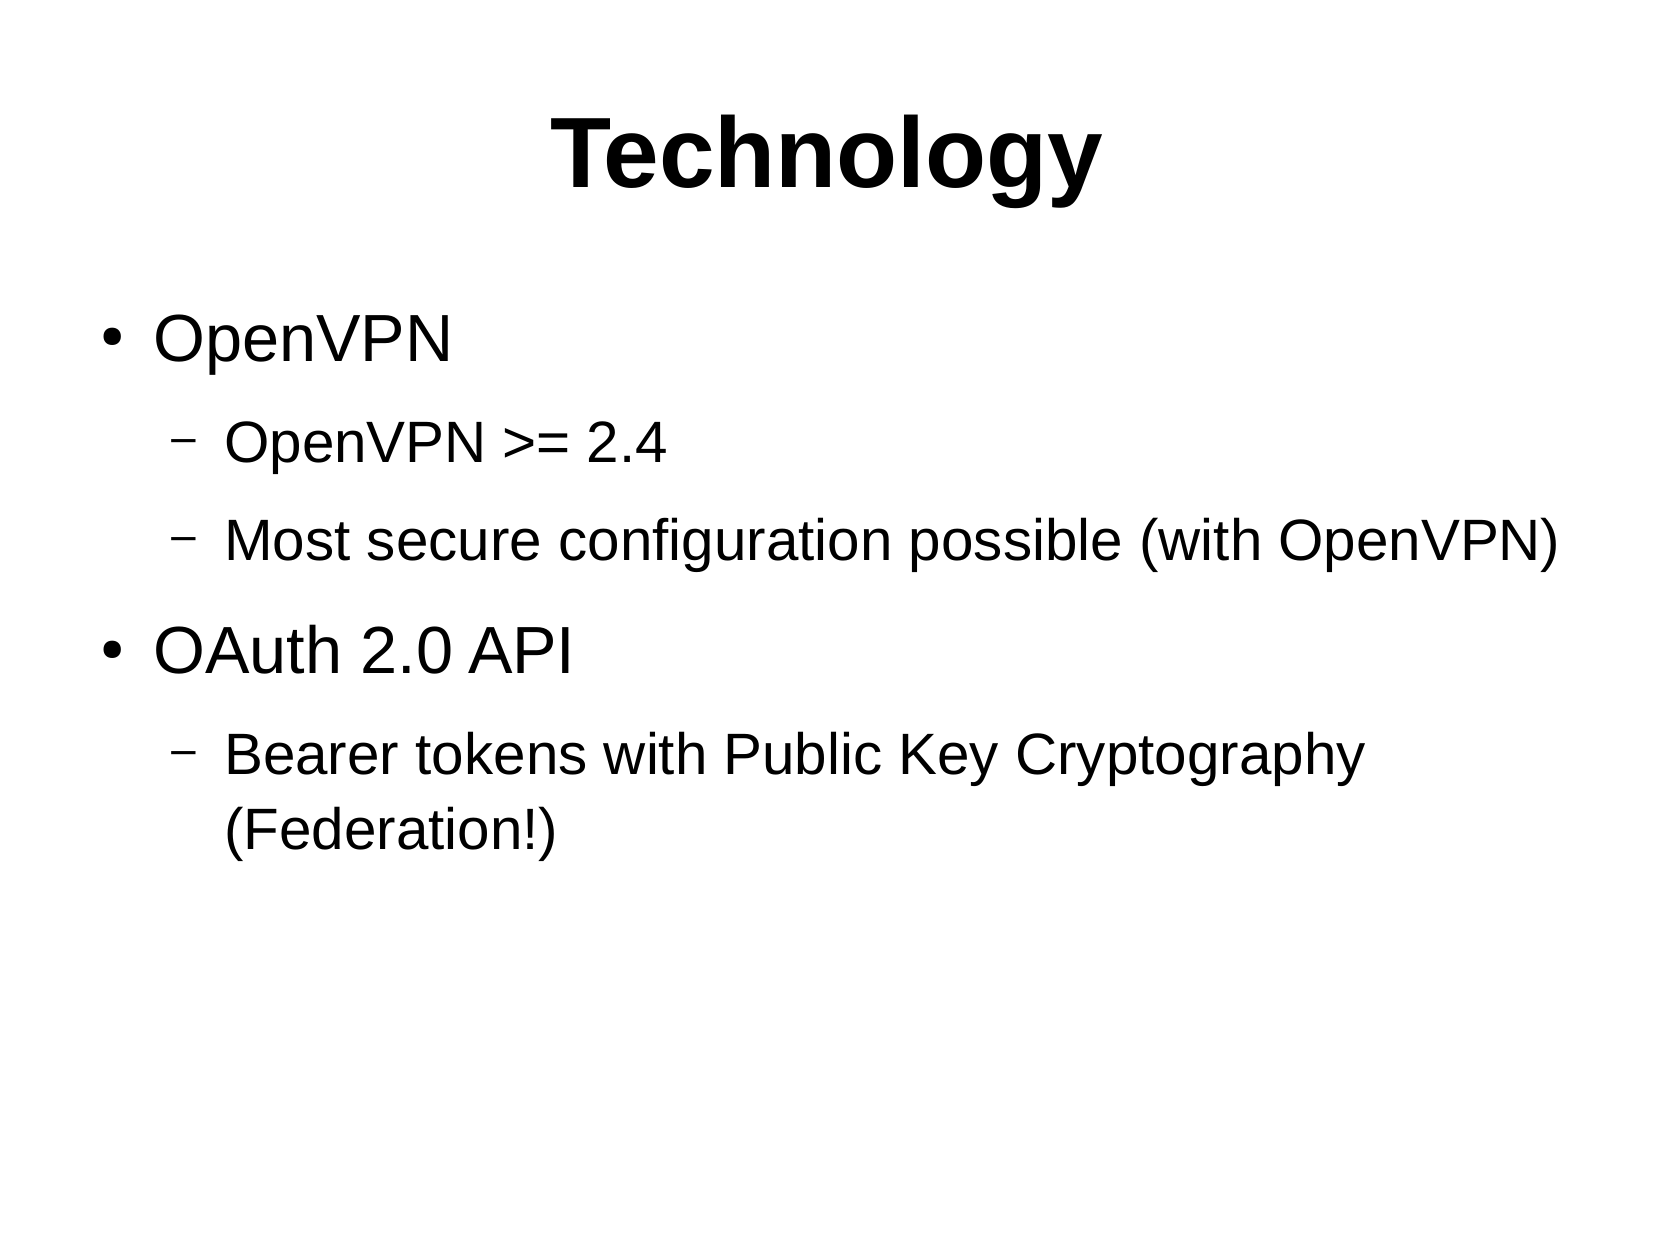

# Technology
OpenVPN
OpenVPN >= 2.4
Most secure configuration possible (with OpenVPN)
OAuth 2.0 API
Bearer tokens with Public Key Cryptography (Federation!)